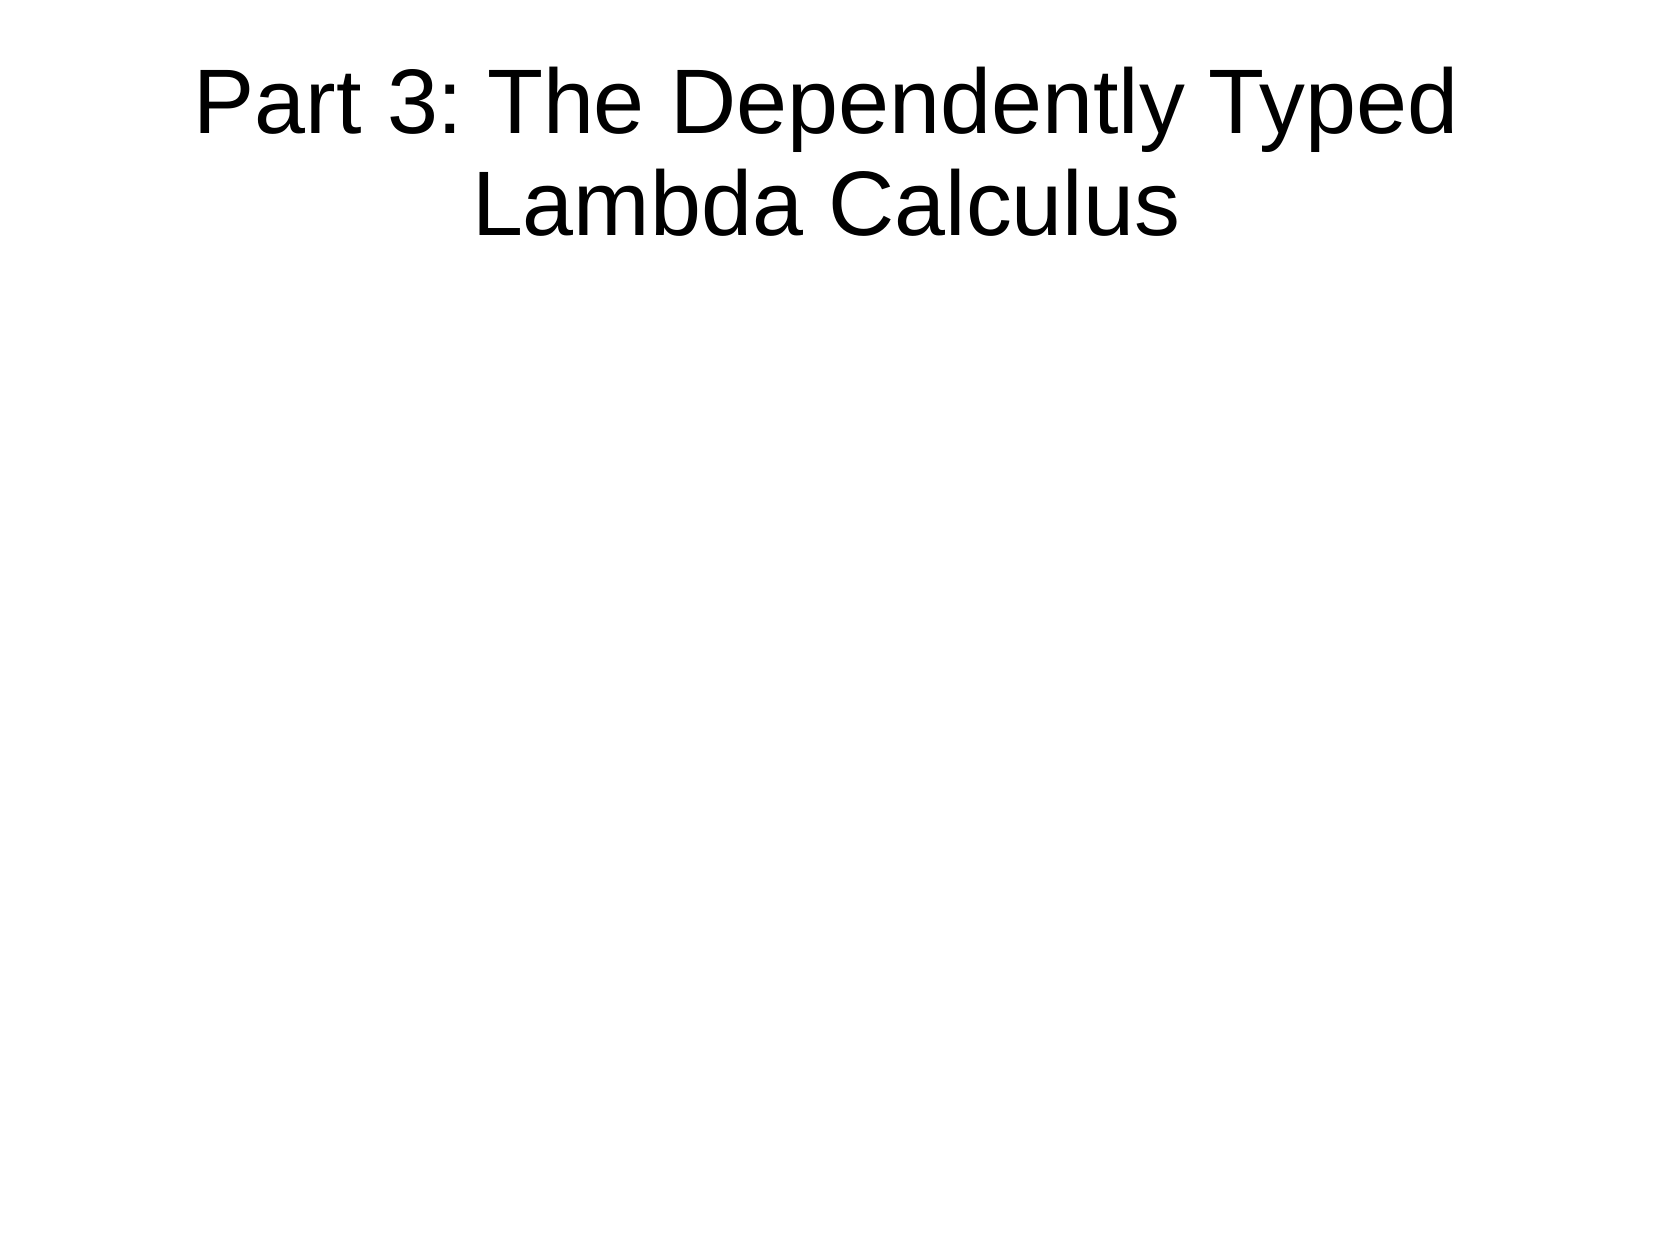

# Part 3: The Dependently Typed Lambda Calculus